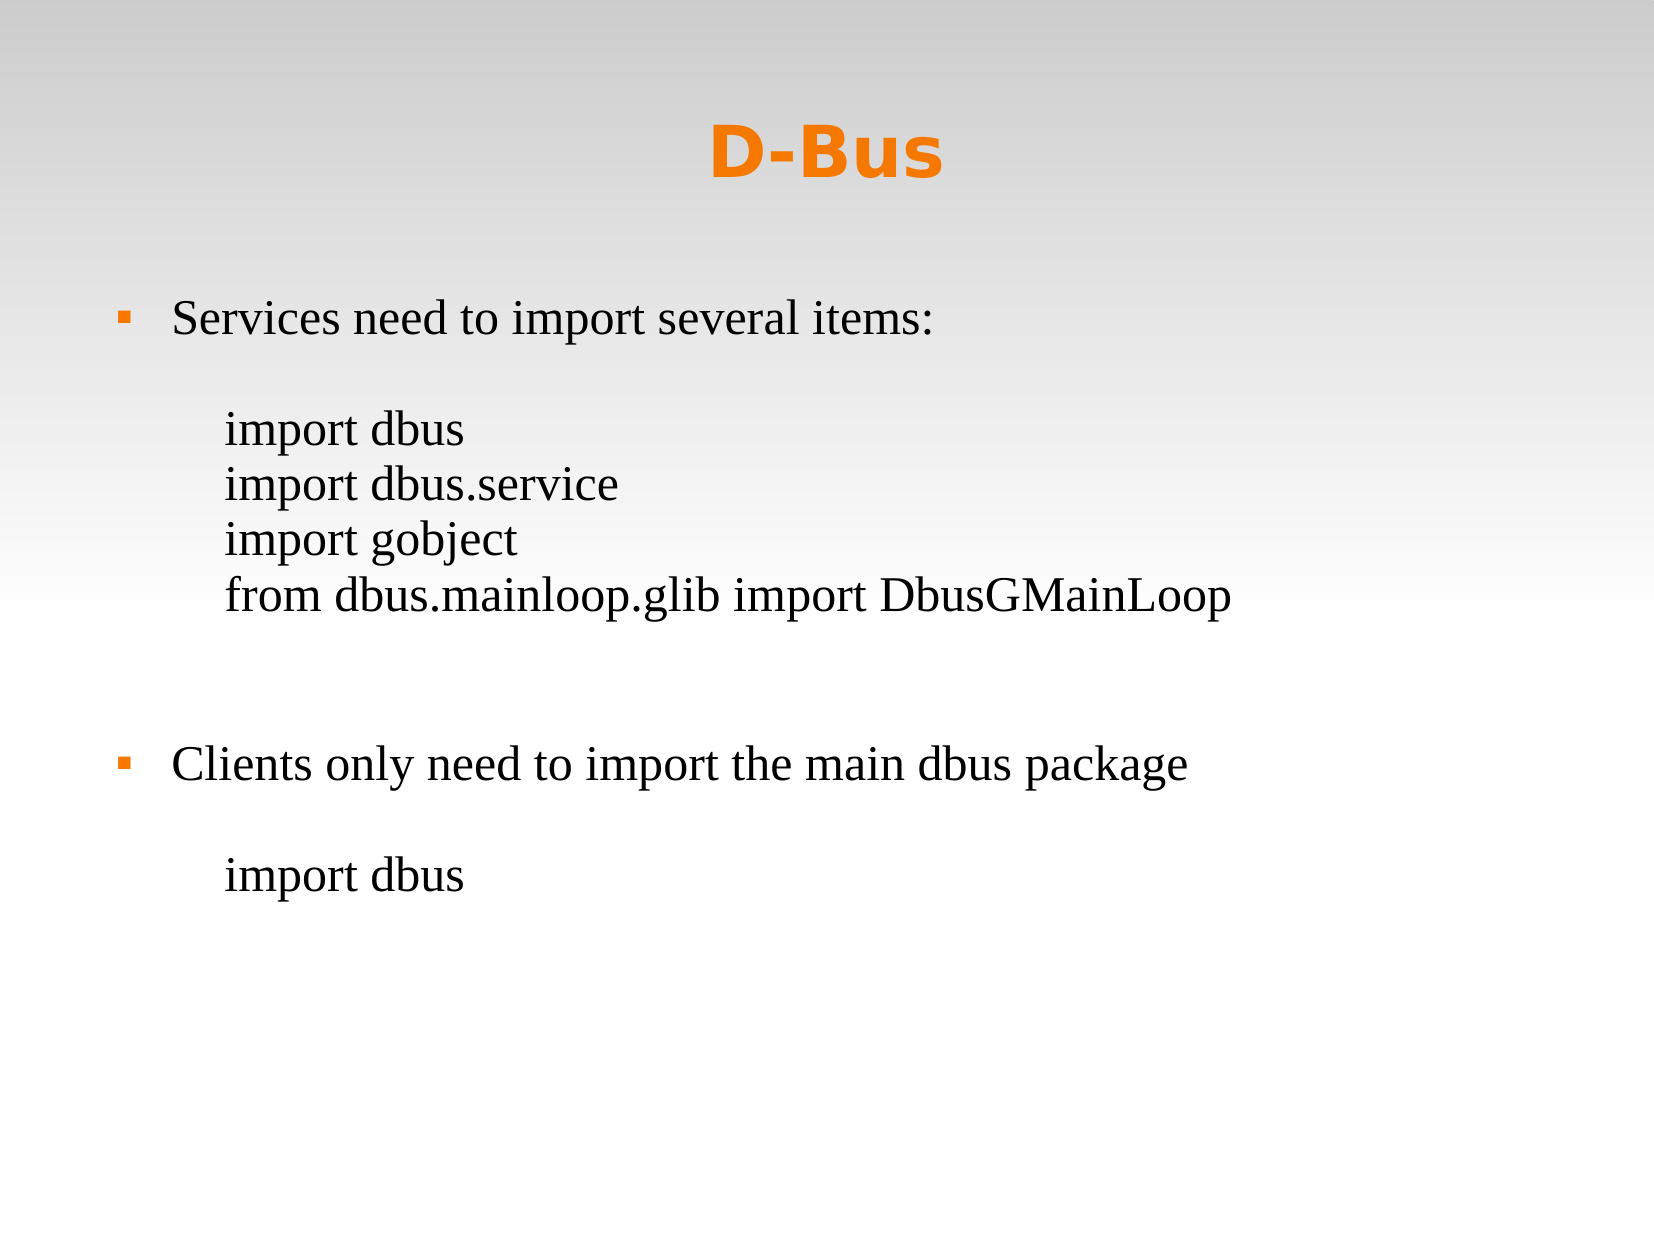

# D-Bus
Services need to import several items:
import dbus
import dbus.service
import gobject
from dbus.mainloop.glib import DbusGMainLoop
Clients only need to import the main dbus package
import dbus